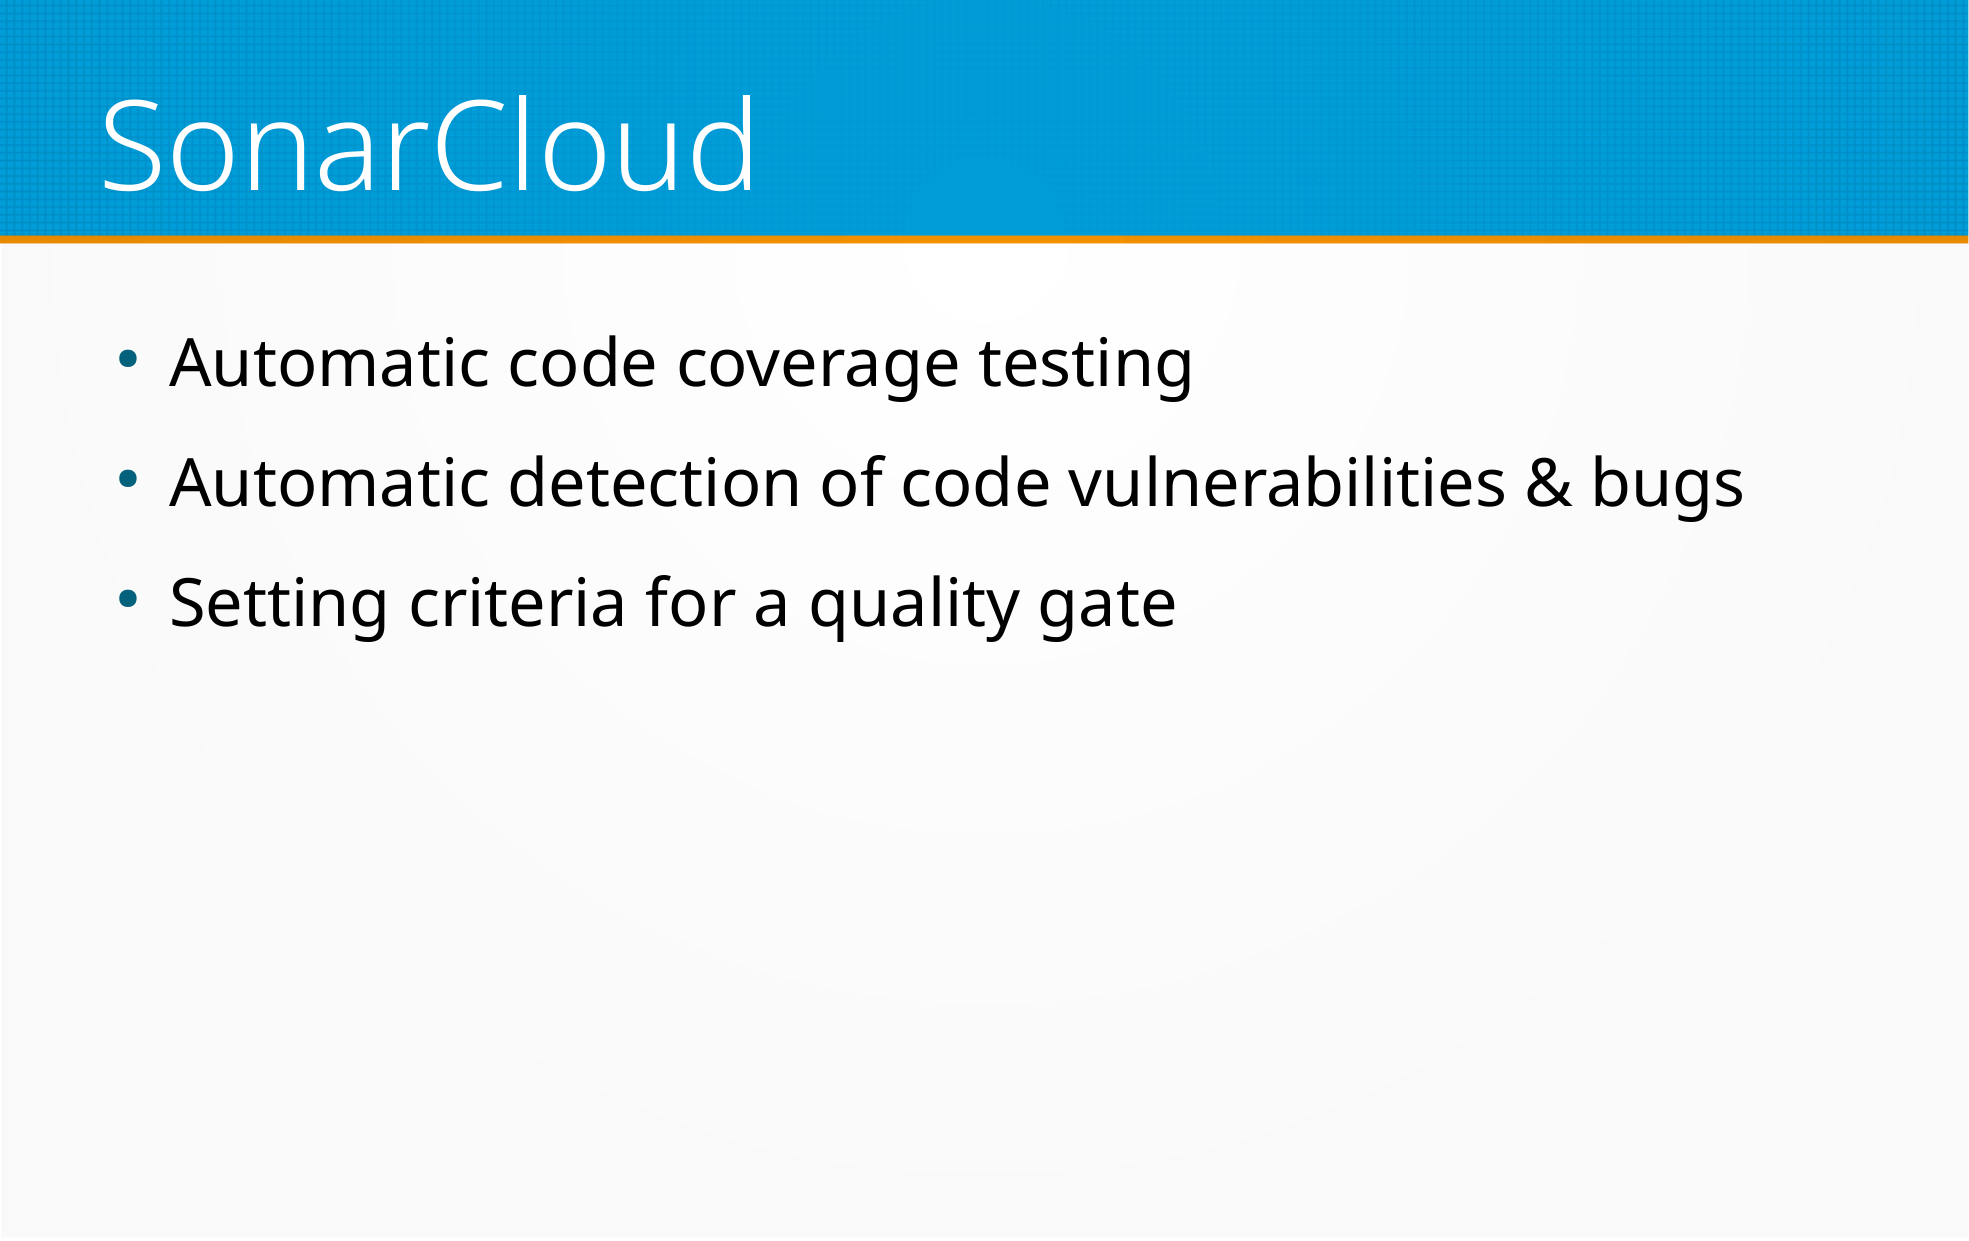

# SonarCloud
Automatic code coverage testing
Automatic detection of code vulnerabilities & bugs
Setting criteria for a quality gate